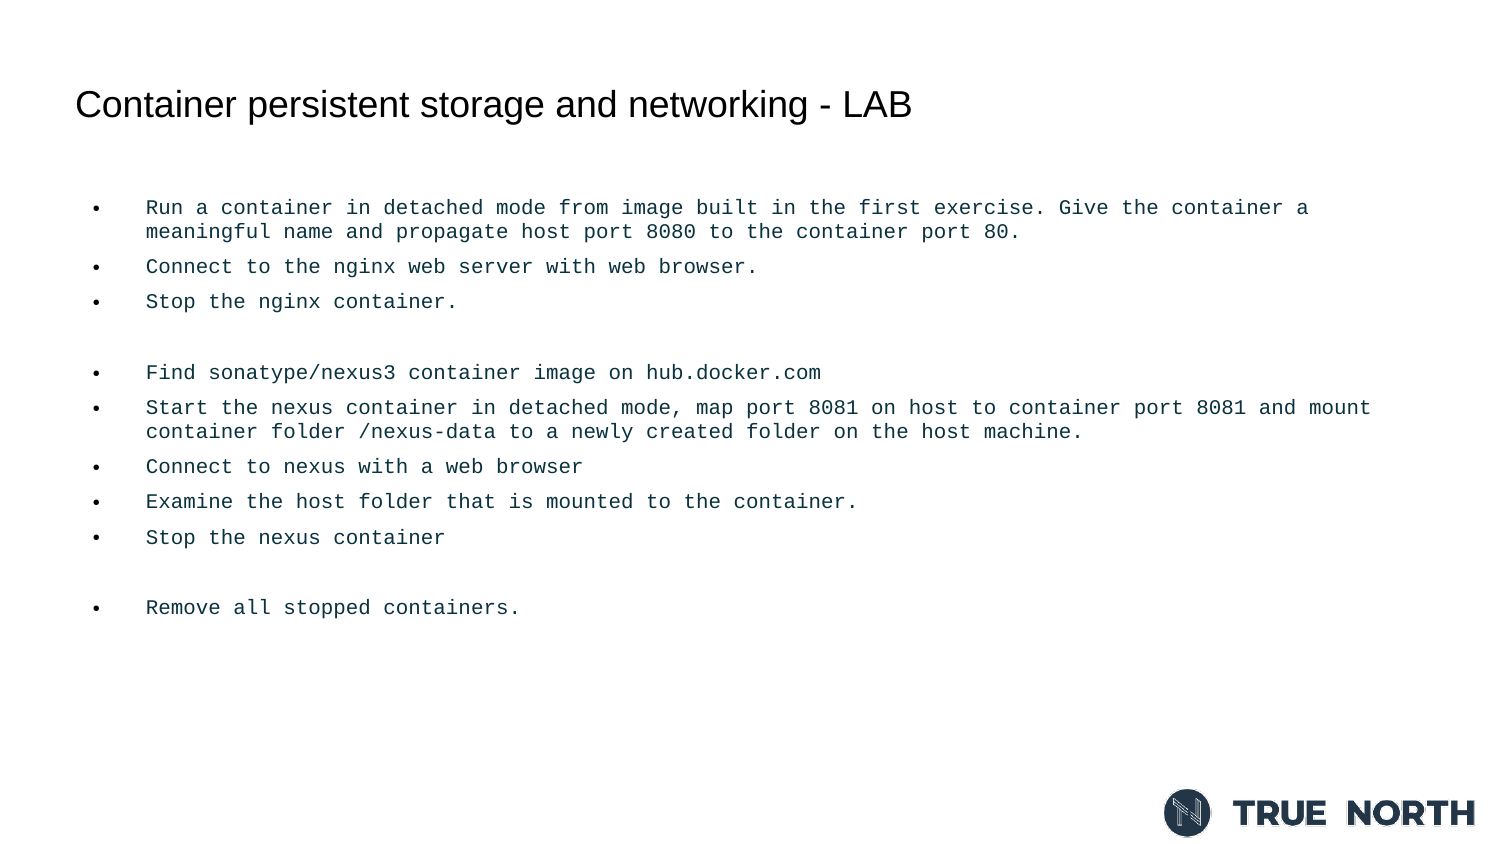

# Container persistent storage and networking - LAB
Run a container in detached mode from image built in the first exercise. Give the container a meaningful name and propagate host port 8080 to the container port 80.
Connect to the nginx web server with web browser.
Stop the nginx container.
Find sonatype/nexus3 container image on hub.docker.com
Start the nexus container in detached mode, map port 8081 on host to container port 8081 and mount container folder /nexus-data to a newly created folder on the host machine.
Connect to nexus with a web browser
Examine the host folder that is mounted to the container.
Stop the nexus container
Remove all stopped containers.